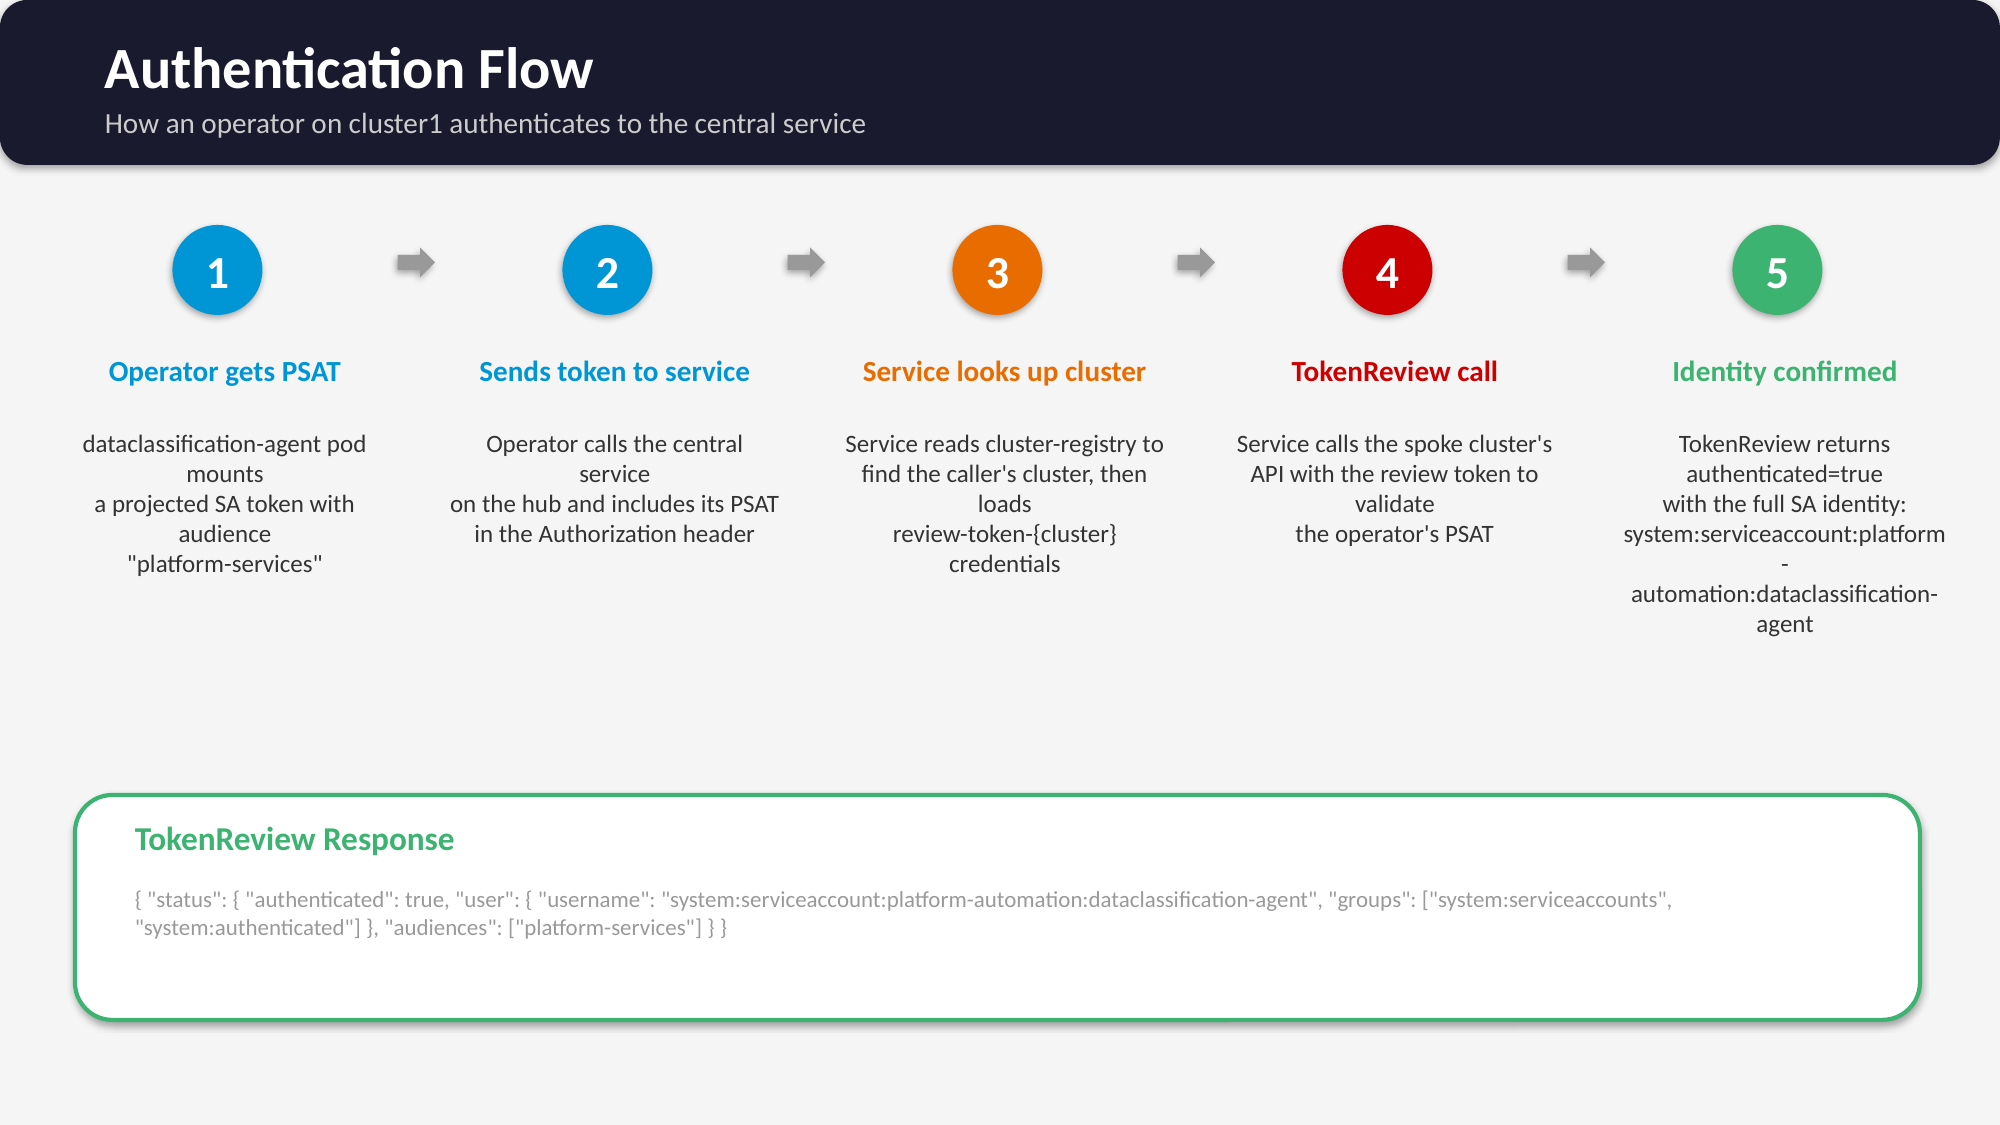

Authentication Flow
How an operator on cluster1 authenticates to the central service
1
2
3
4
5
Operator gets PSAT
Sends token to service
Service looks up cluster
TokenReview call
Identity confirmed
dataclassification-agent pod mounts
a projected SA token with audience
"platform-services"
Operator calls the central service
on the hub and includes its PSAT
in the Authorization header
Service reads cluster-registry to
find the caller's cluster, then loads
review-token-{cluster} credentials
Service calls the spoke cluster's
API with the review token to validate
the operator's PSAT
TokenReview returns authenticated=true
with the full SA identity:
system:serviceaccount:platform-
automation:dataclassification-agent
TokenReview Response
{ "status": { "authenticated": true, "user": { "username": "system:serviceaccount:platform-automation:dataclassification-agent", "groups": ["system:serviceaccounts", "system:authenticated"] }, "audiences": ["platform-services"] } }